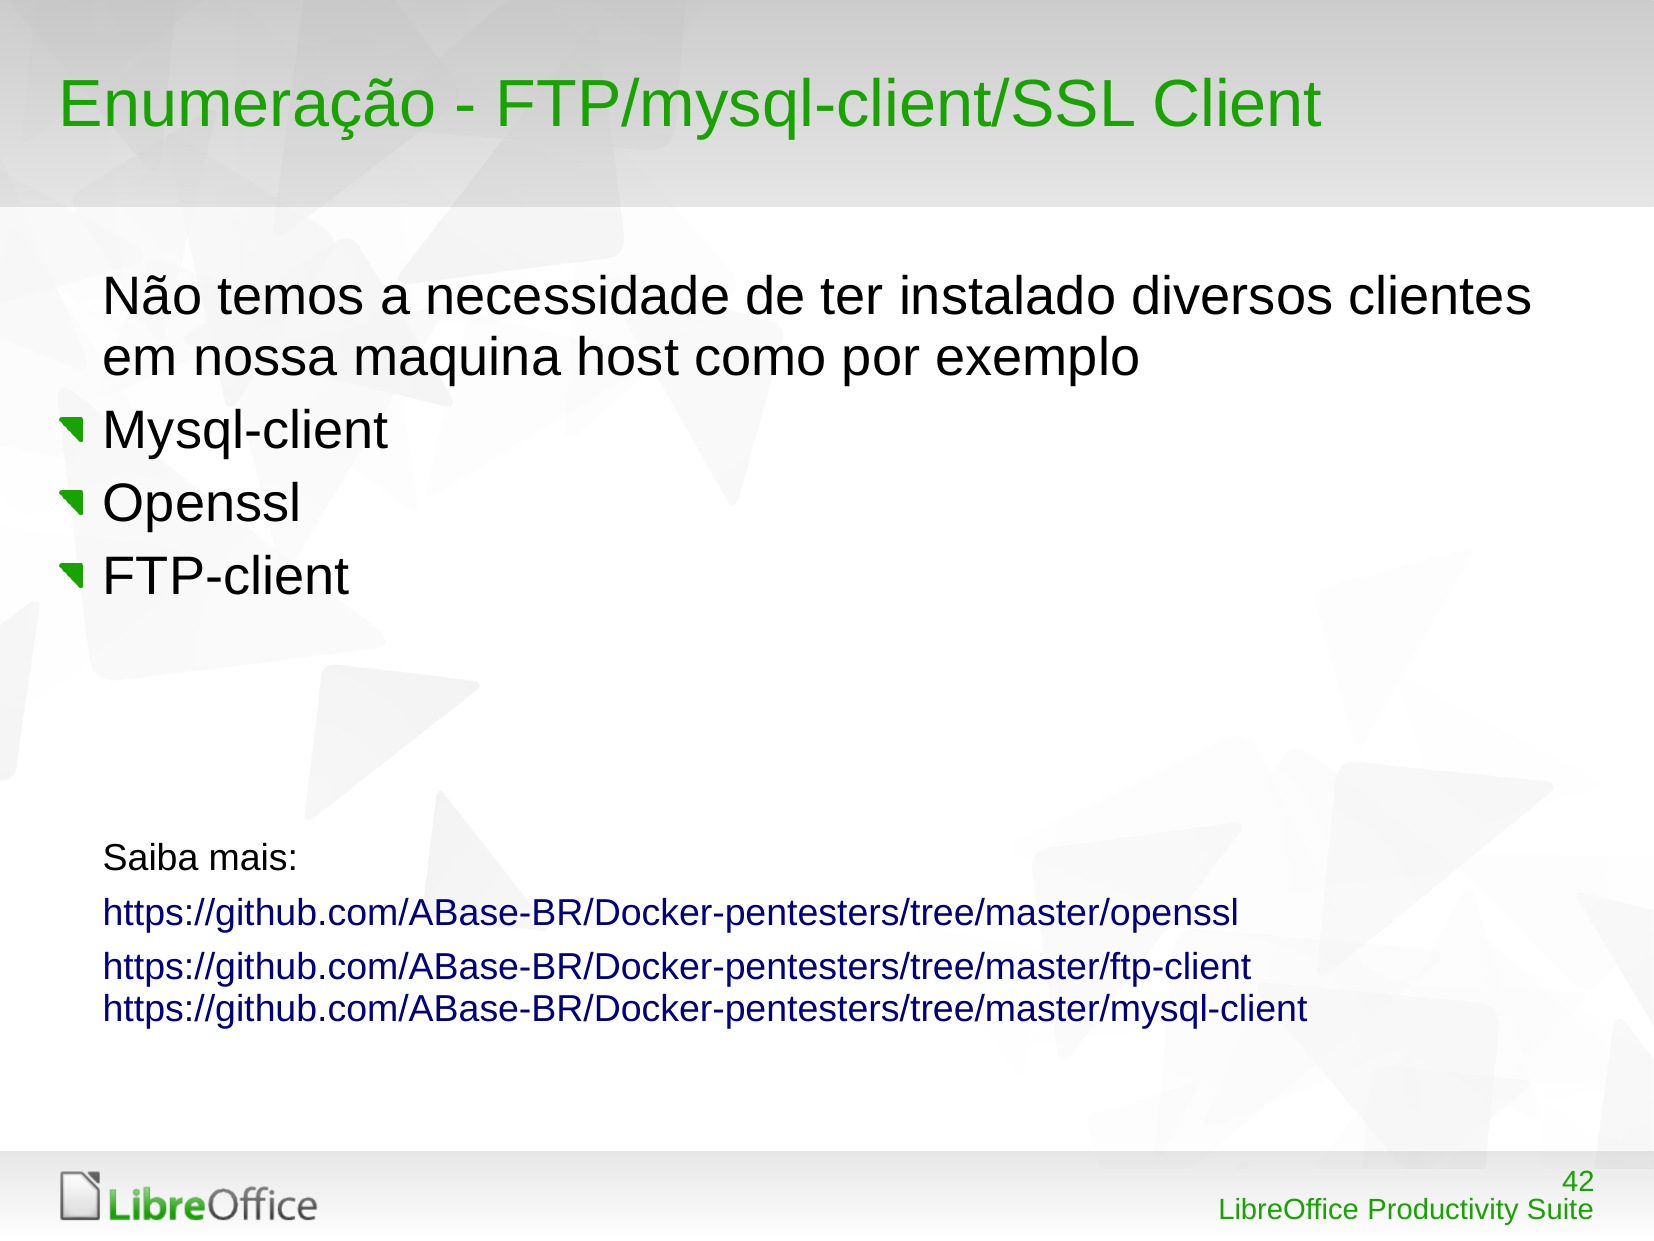

# Enumeração - FTP/mysql-client/SSL Client
Não temos a necessidade de ter instalado diversos clientes em nossa maquina host como por exemplo
Mysql-client
Openssl
FTP-client
Saiba mais:
https://github.com/ABase-BR/Docker-pentesters/tree/master/openssl
https://github.com/ABase-BR/Docker-pentesters/tree/master/ftp-clienthttps://github.com/ABase-BR/Docker-pentesters/tree/master/mysql-client
42
LibreOffice Productivity Suite